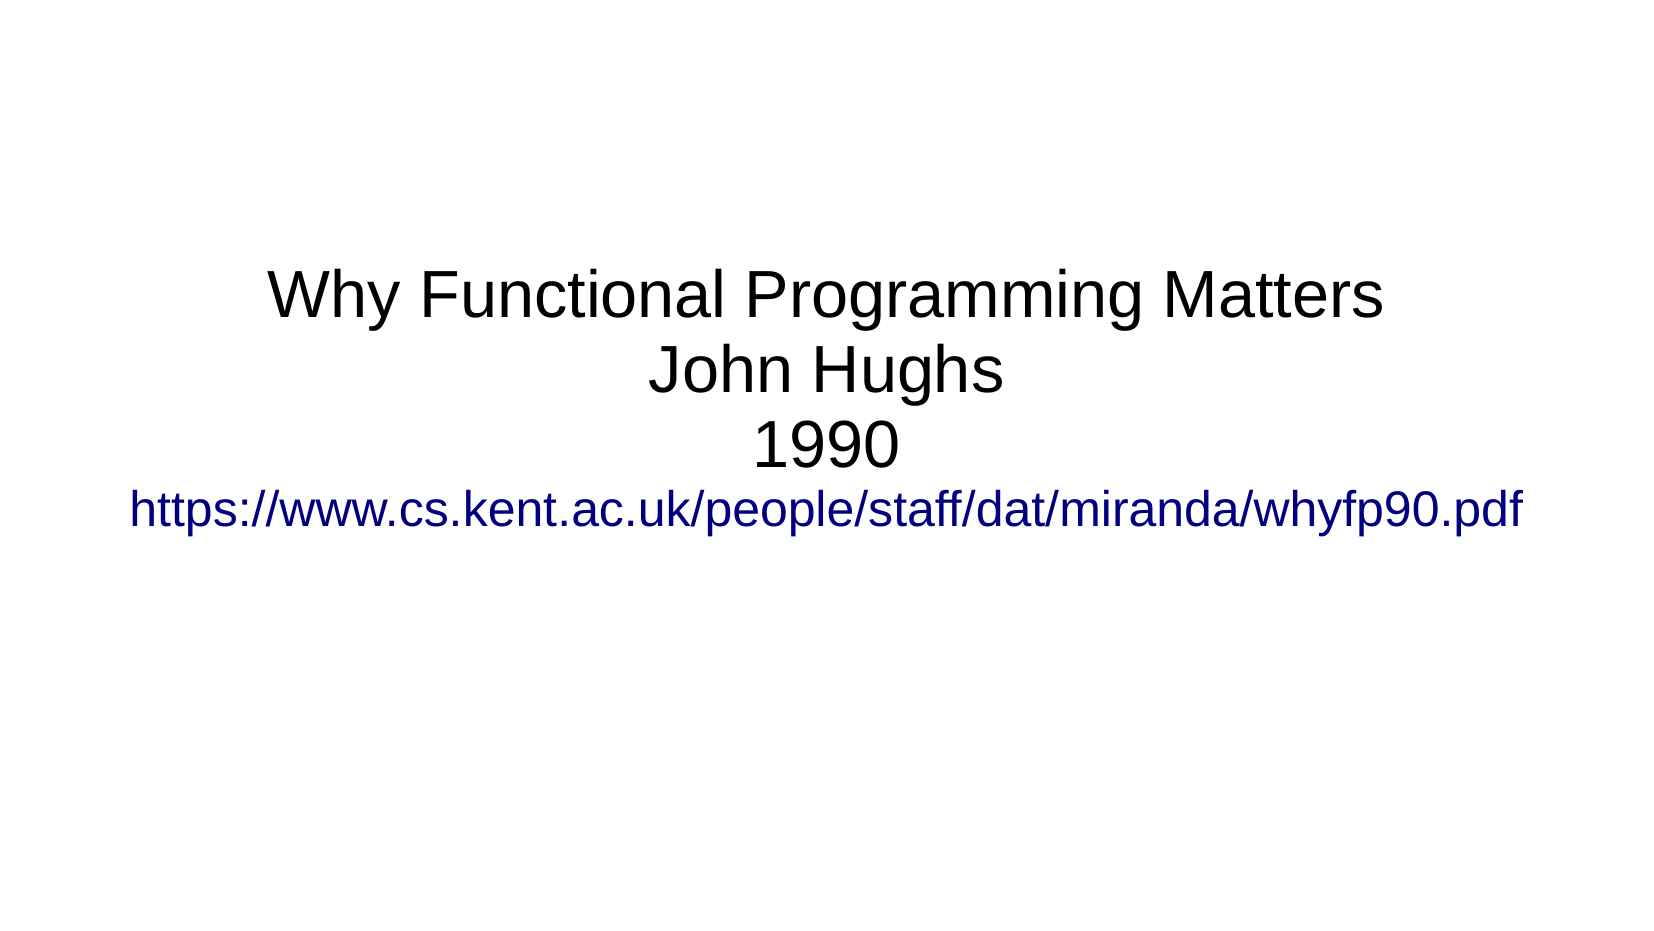

# Why Functional Programming Matters
John Hughs
1990
https://www.cs.kent.ac.uk/people/staff/dat/miranda/whyfp90.pdf